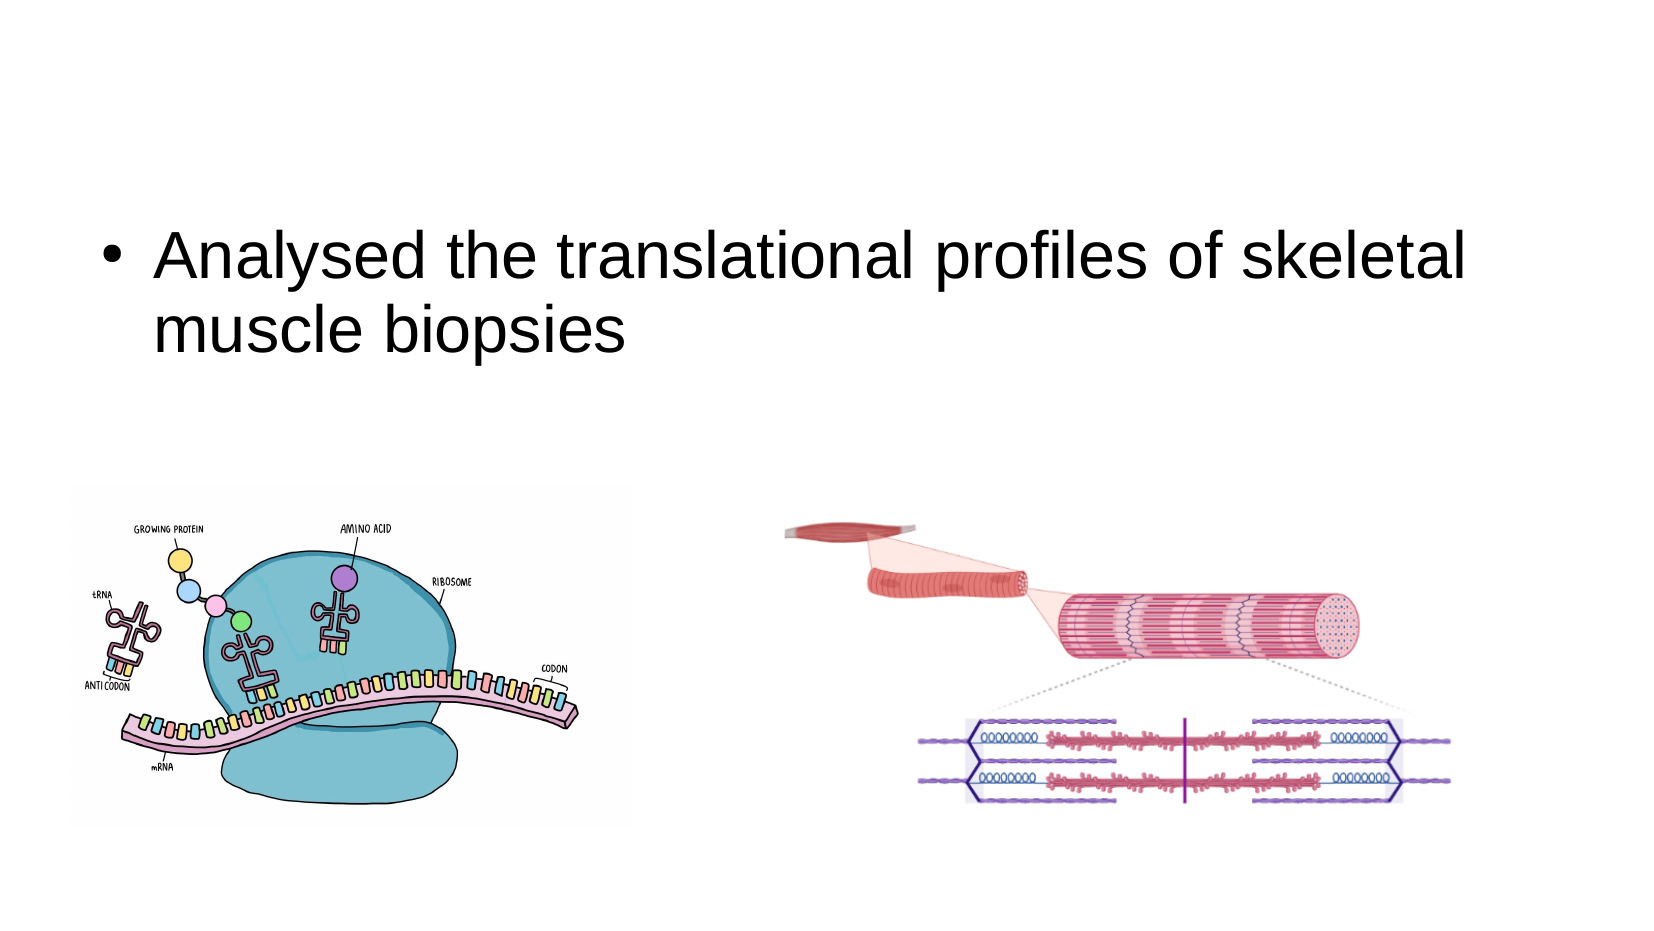

#
Analysed the translational profiles of skeletal muscle biopsies